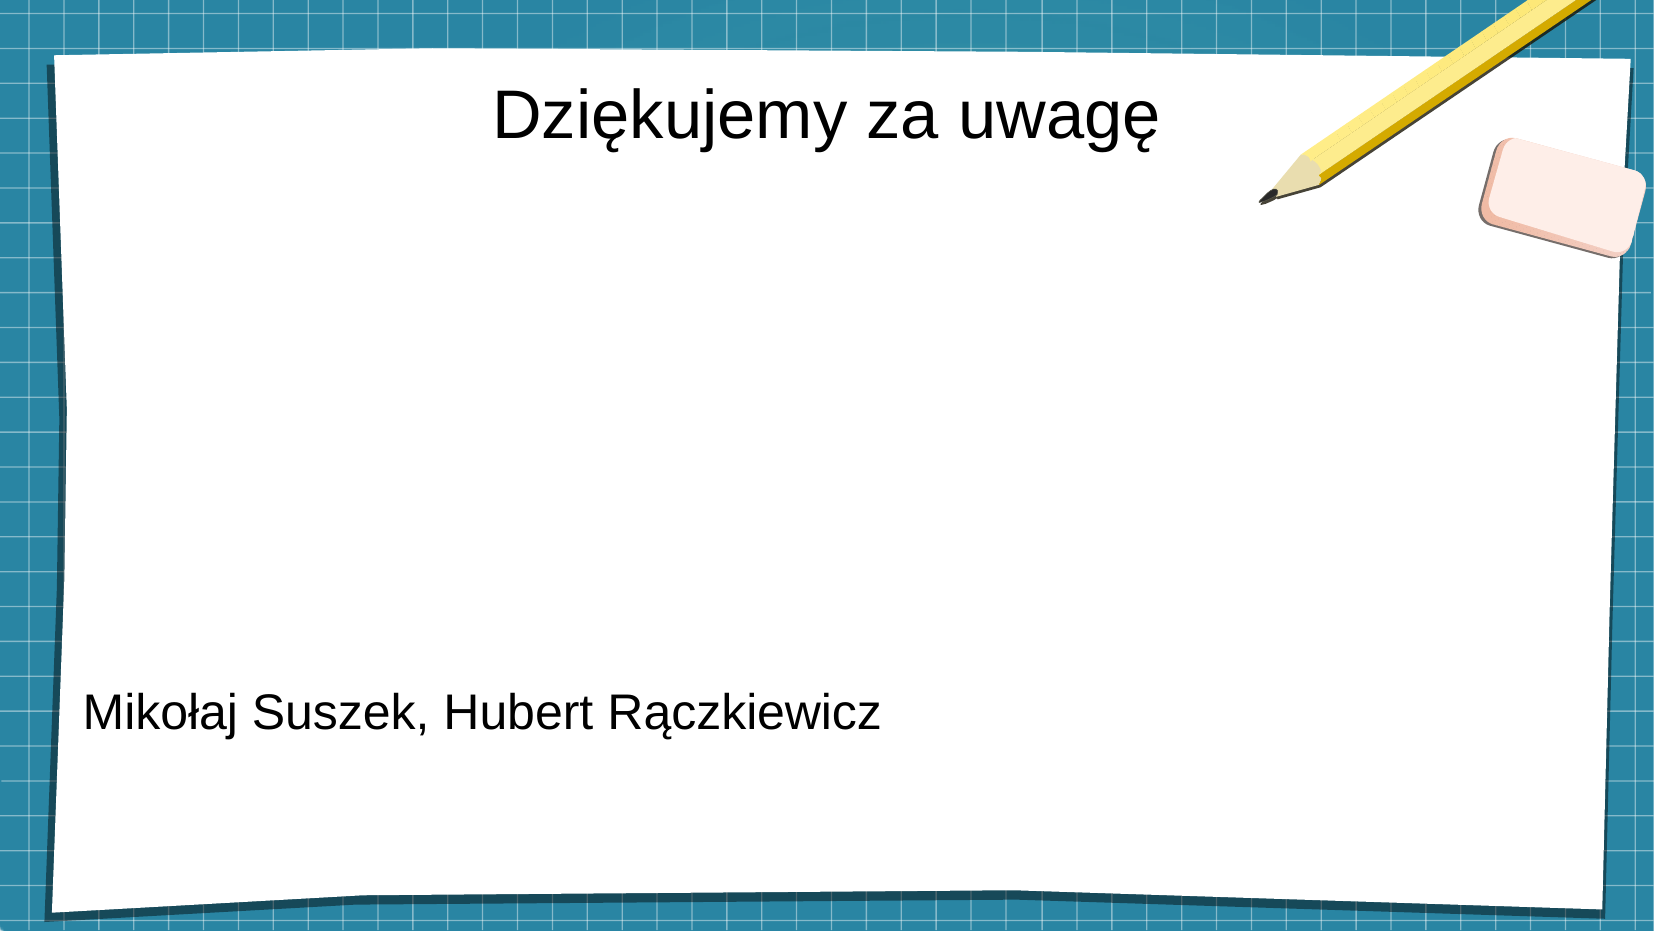

# Dziękujemy za uwagę
Mikołaj Suszek, Hubert Rączkiewicz